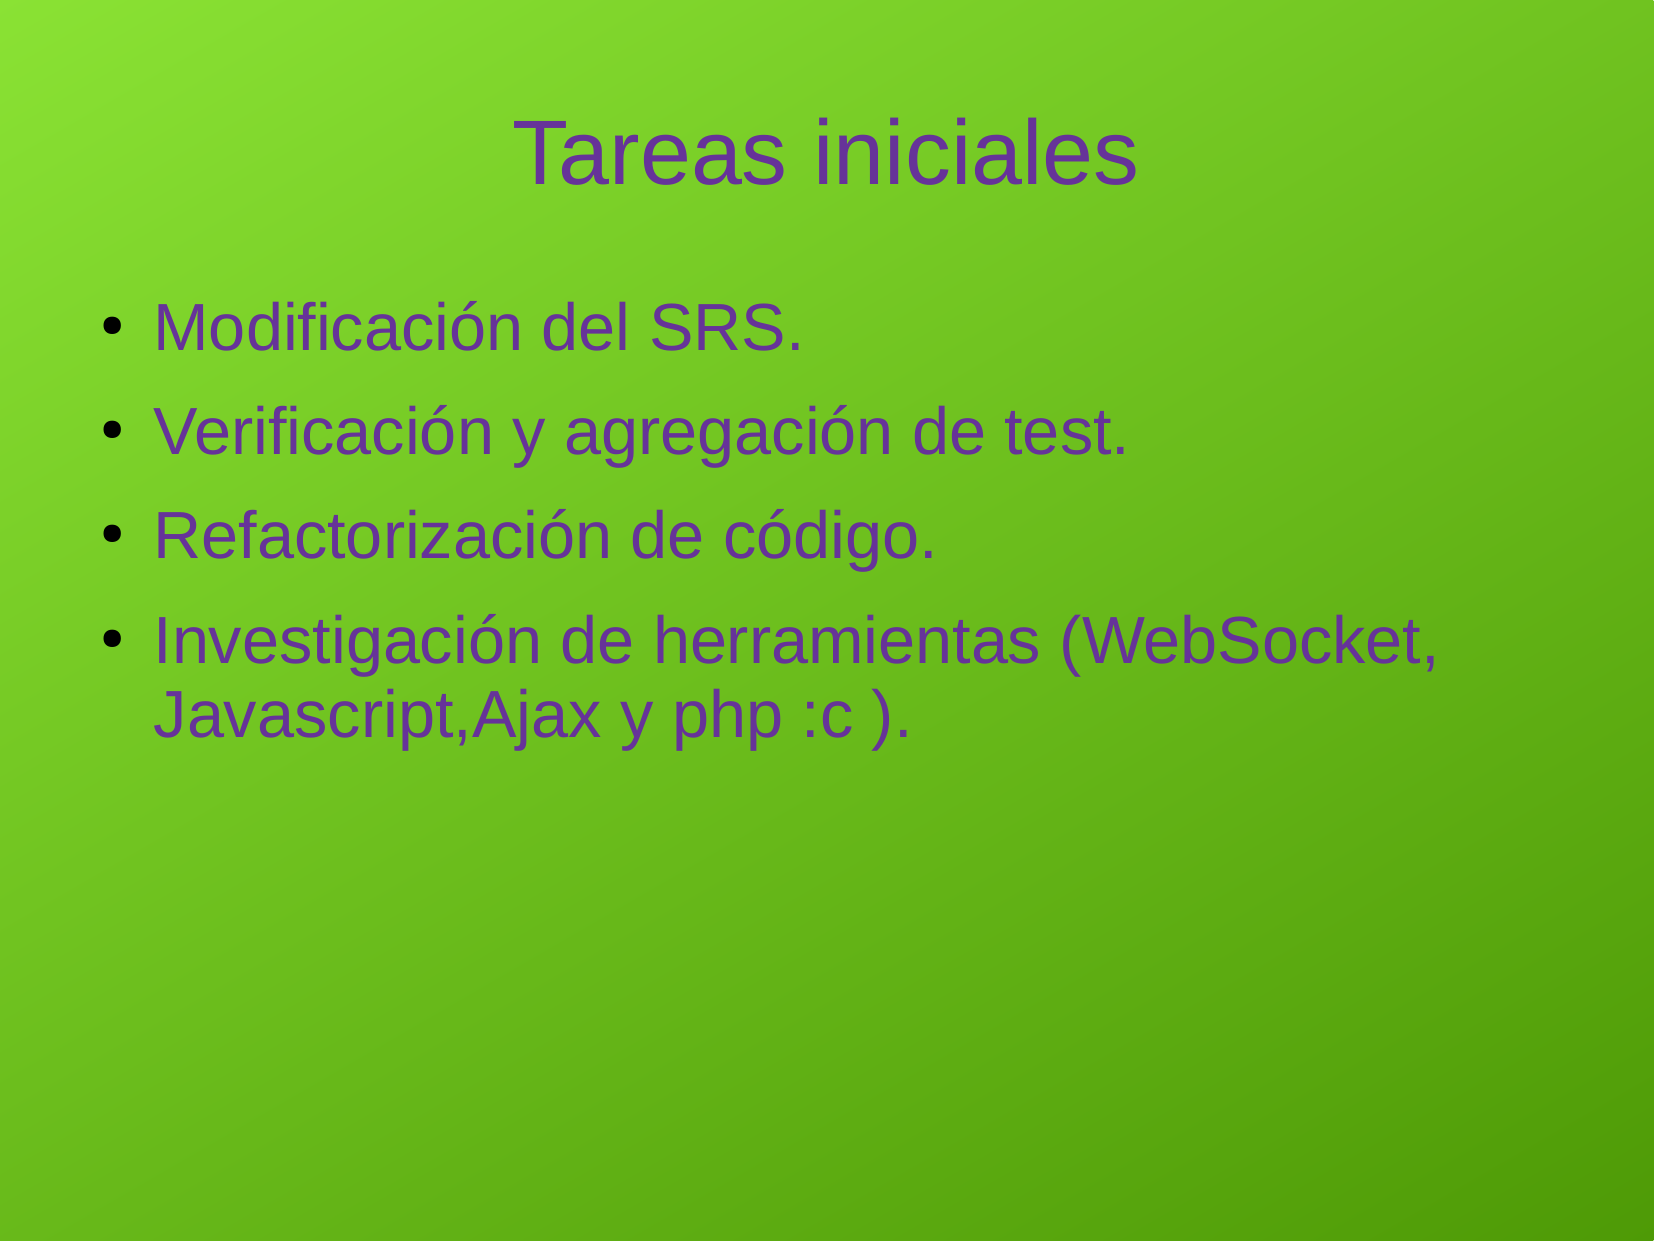

# Tareas iniciales
Modificación del SRS.
Verificación y agregación de test.
Refactorización de código.
Investigación de herramientas (WebSocket, Javascript,Ajax y php :c ).